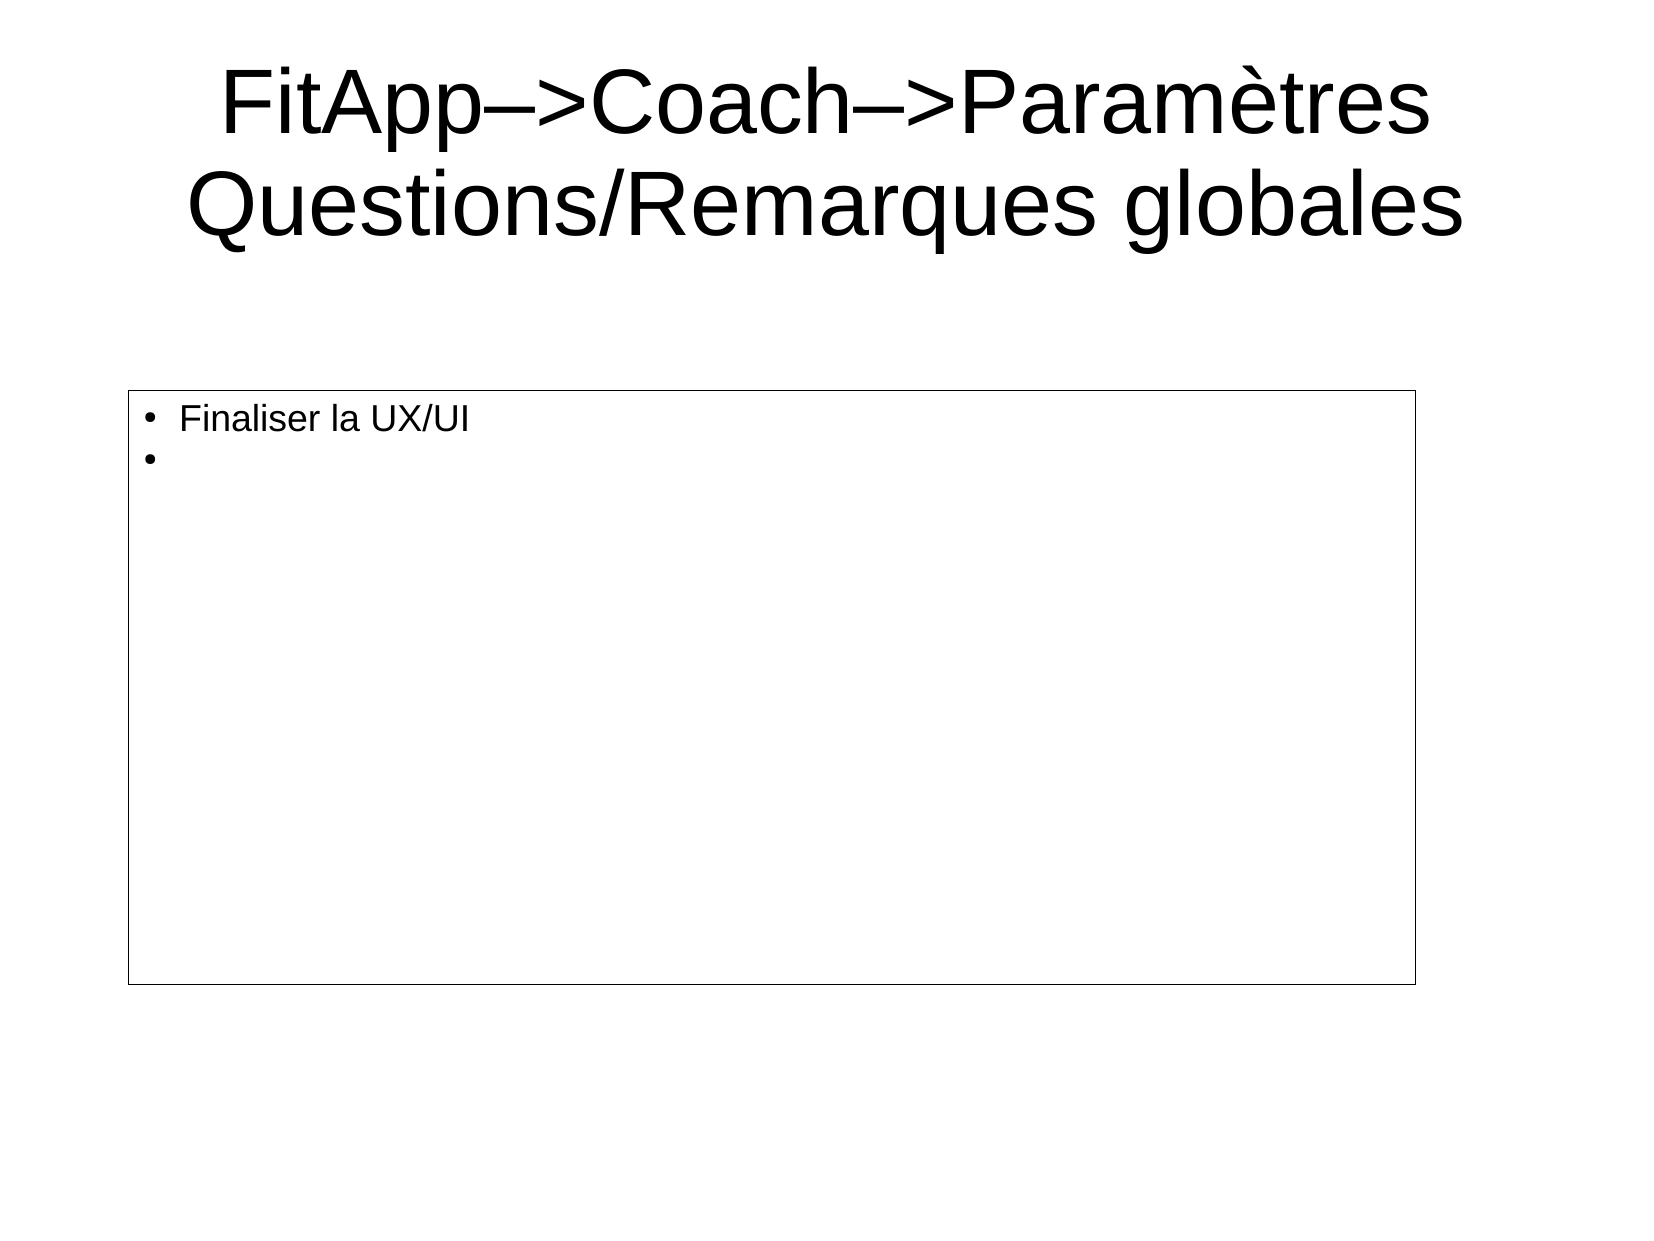

# FitApp–>Coach–>Paramètres Questions/Remarques globales
Finaliser la UX/UI